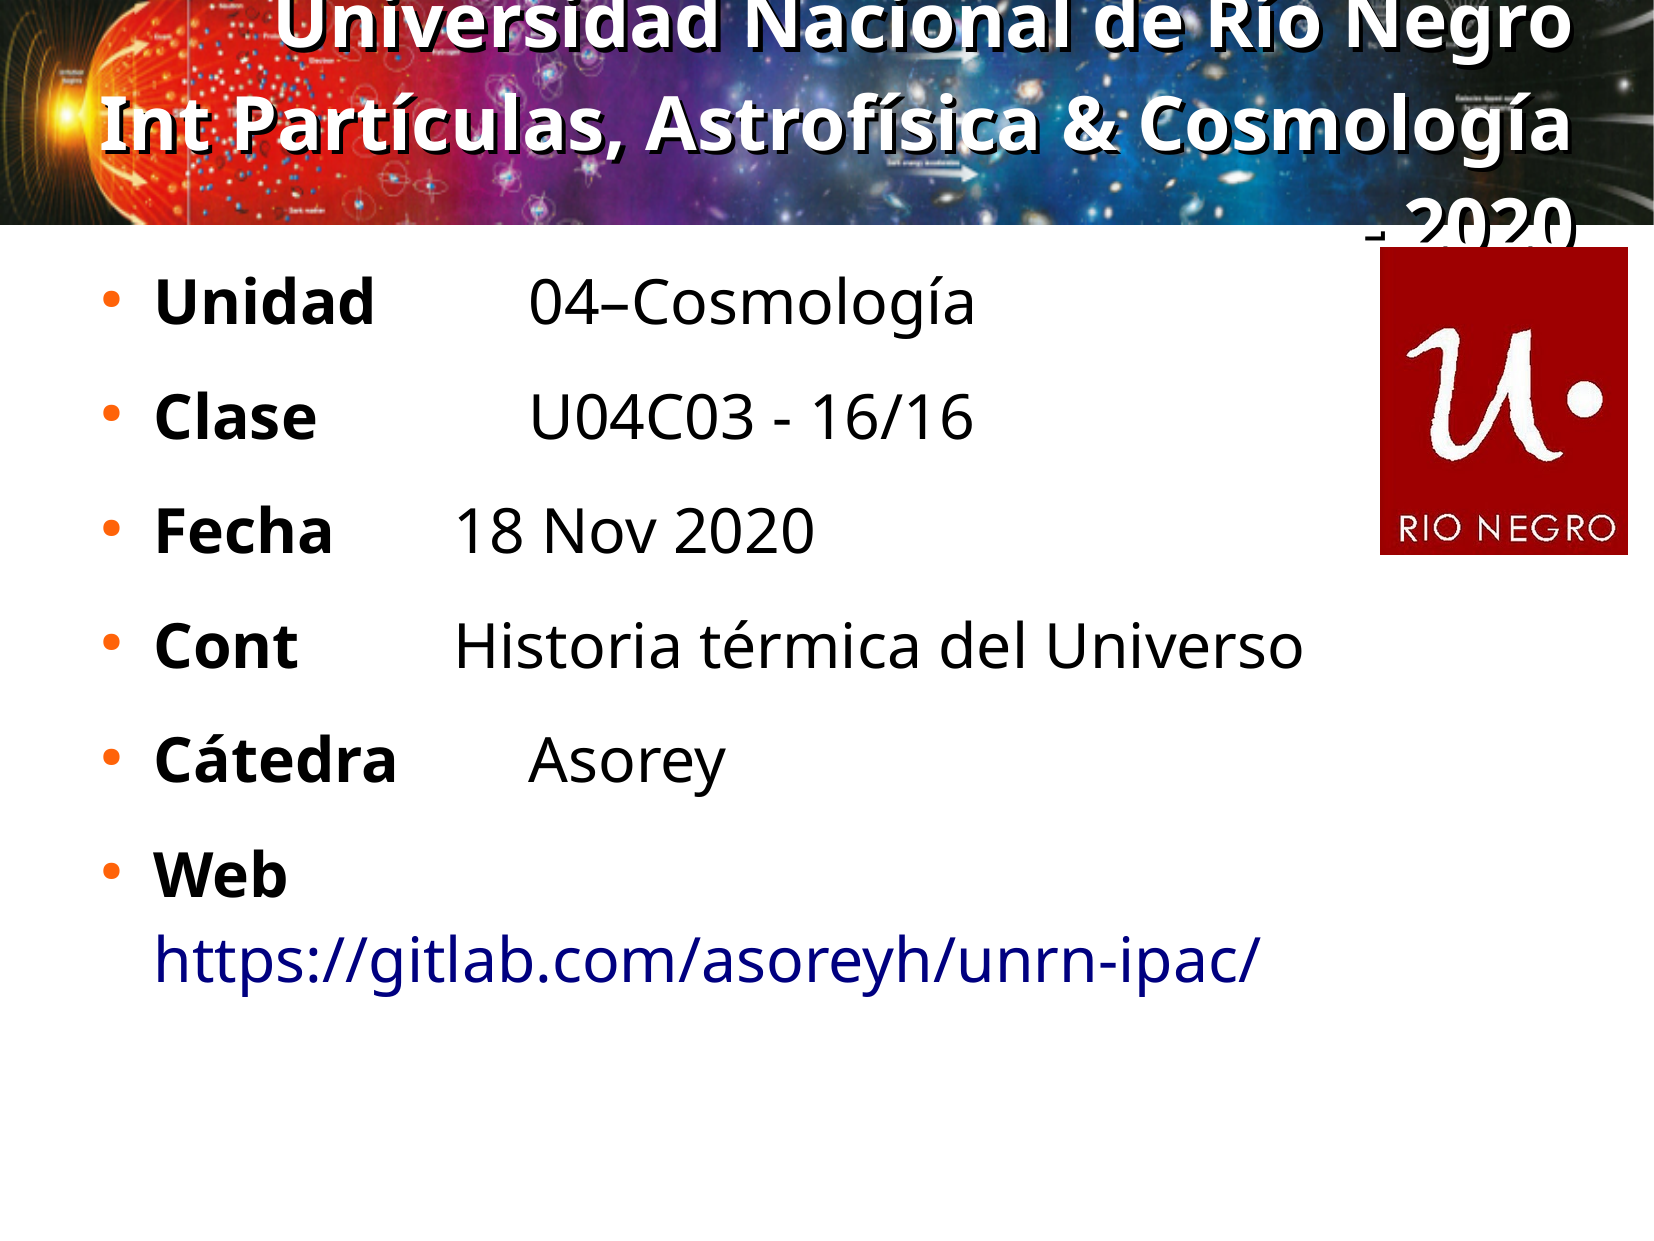

# Universidad Nacional de Río Negro Int Partículas, Astrofísica & Cosmología - 2020
Unidad 		04–Cosmología
Clase			U04C03 - 16/16
Fecha		18 Nov 2020
Cont			Historia térmica del Universo
Cátedra		Asorey
Web 			https://gitlab.com/asoreyh/unrn-ipac/